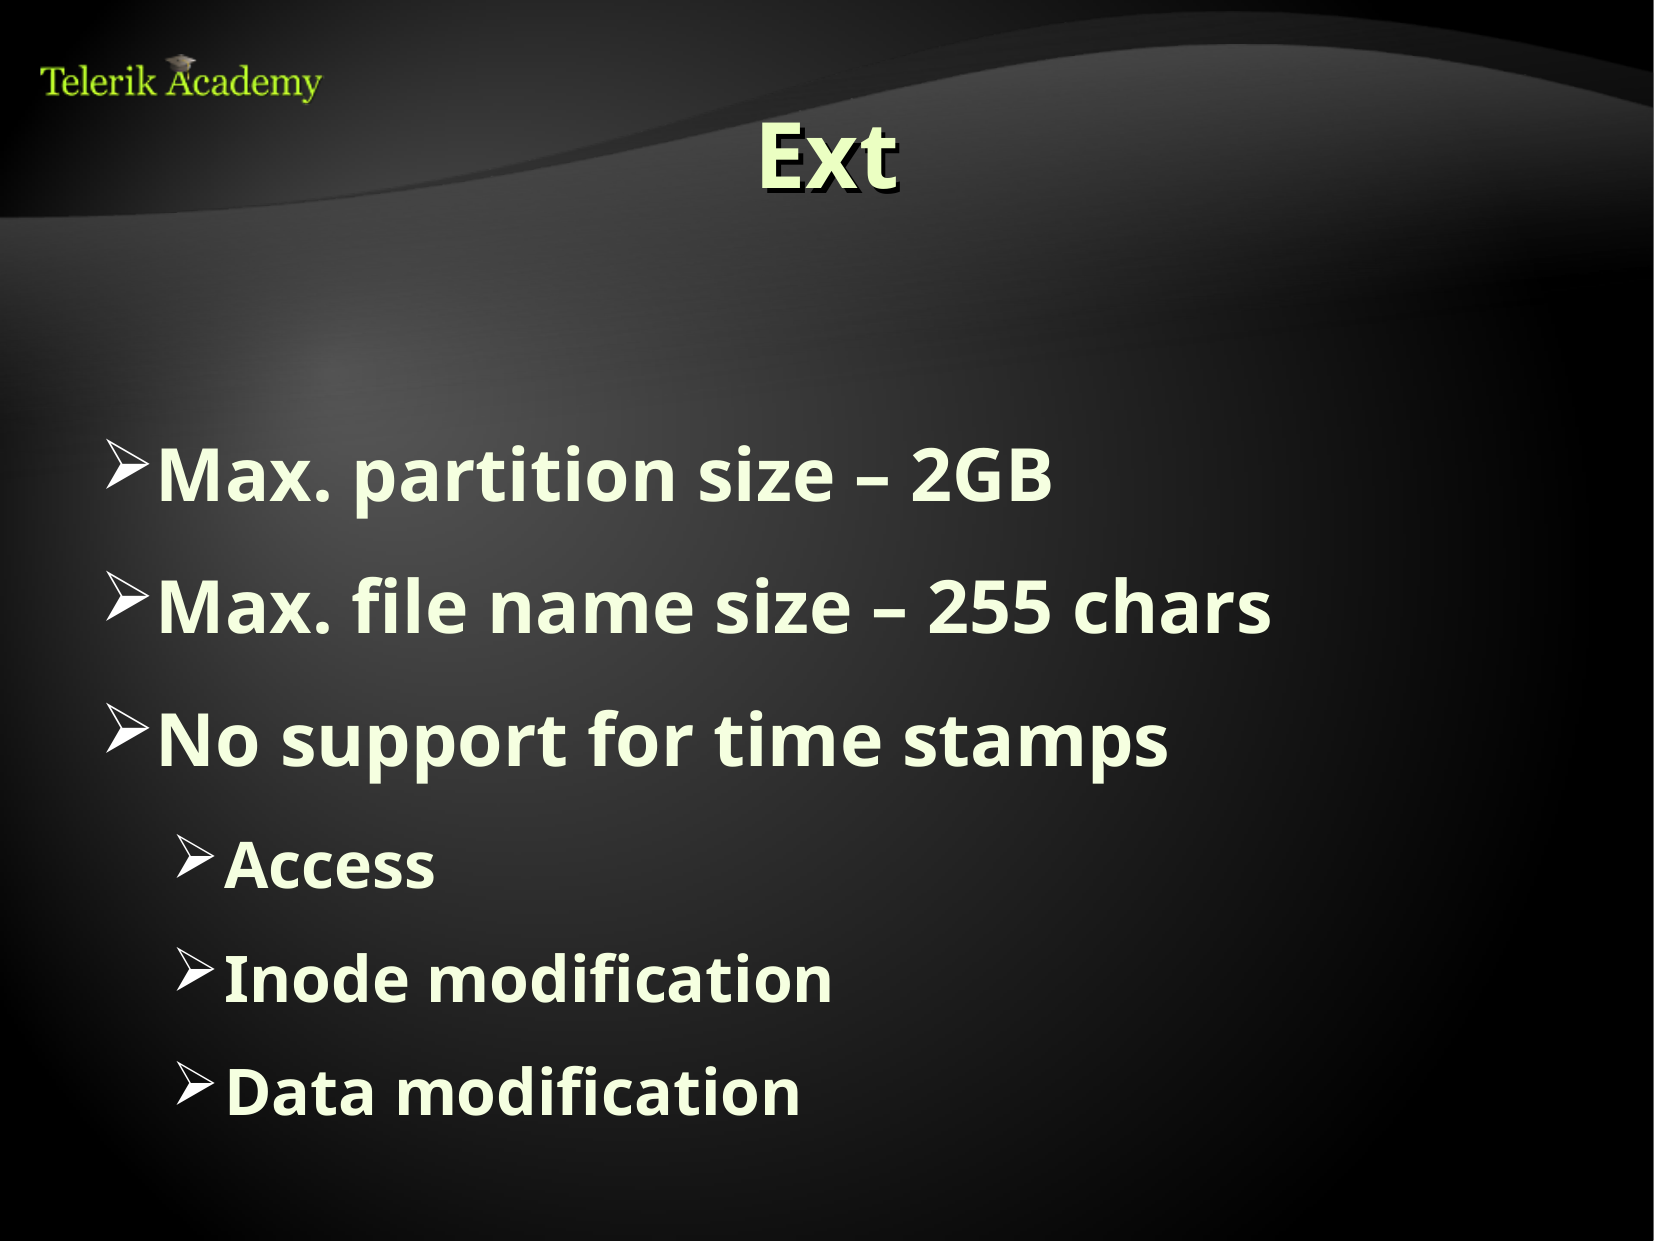

# Ext
Max. partition size – 2GB
Max. file name size – 255 chars
No support for time stamps
Access
Inode modification
Data modification